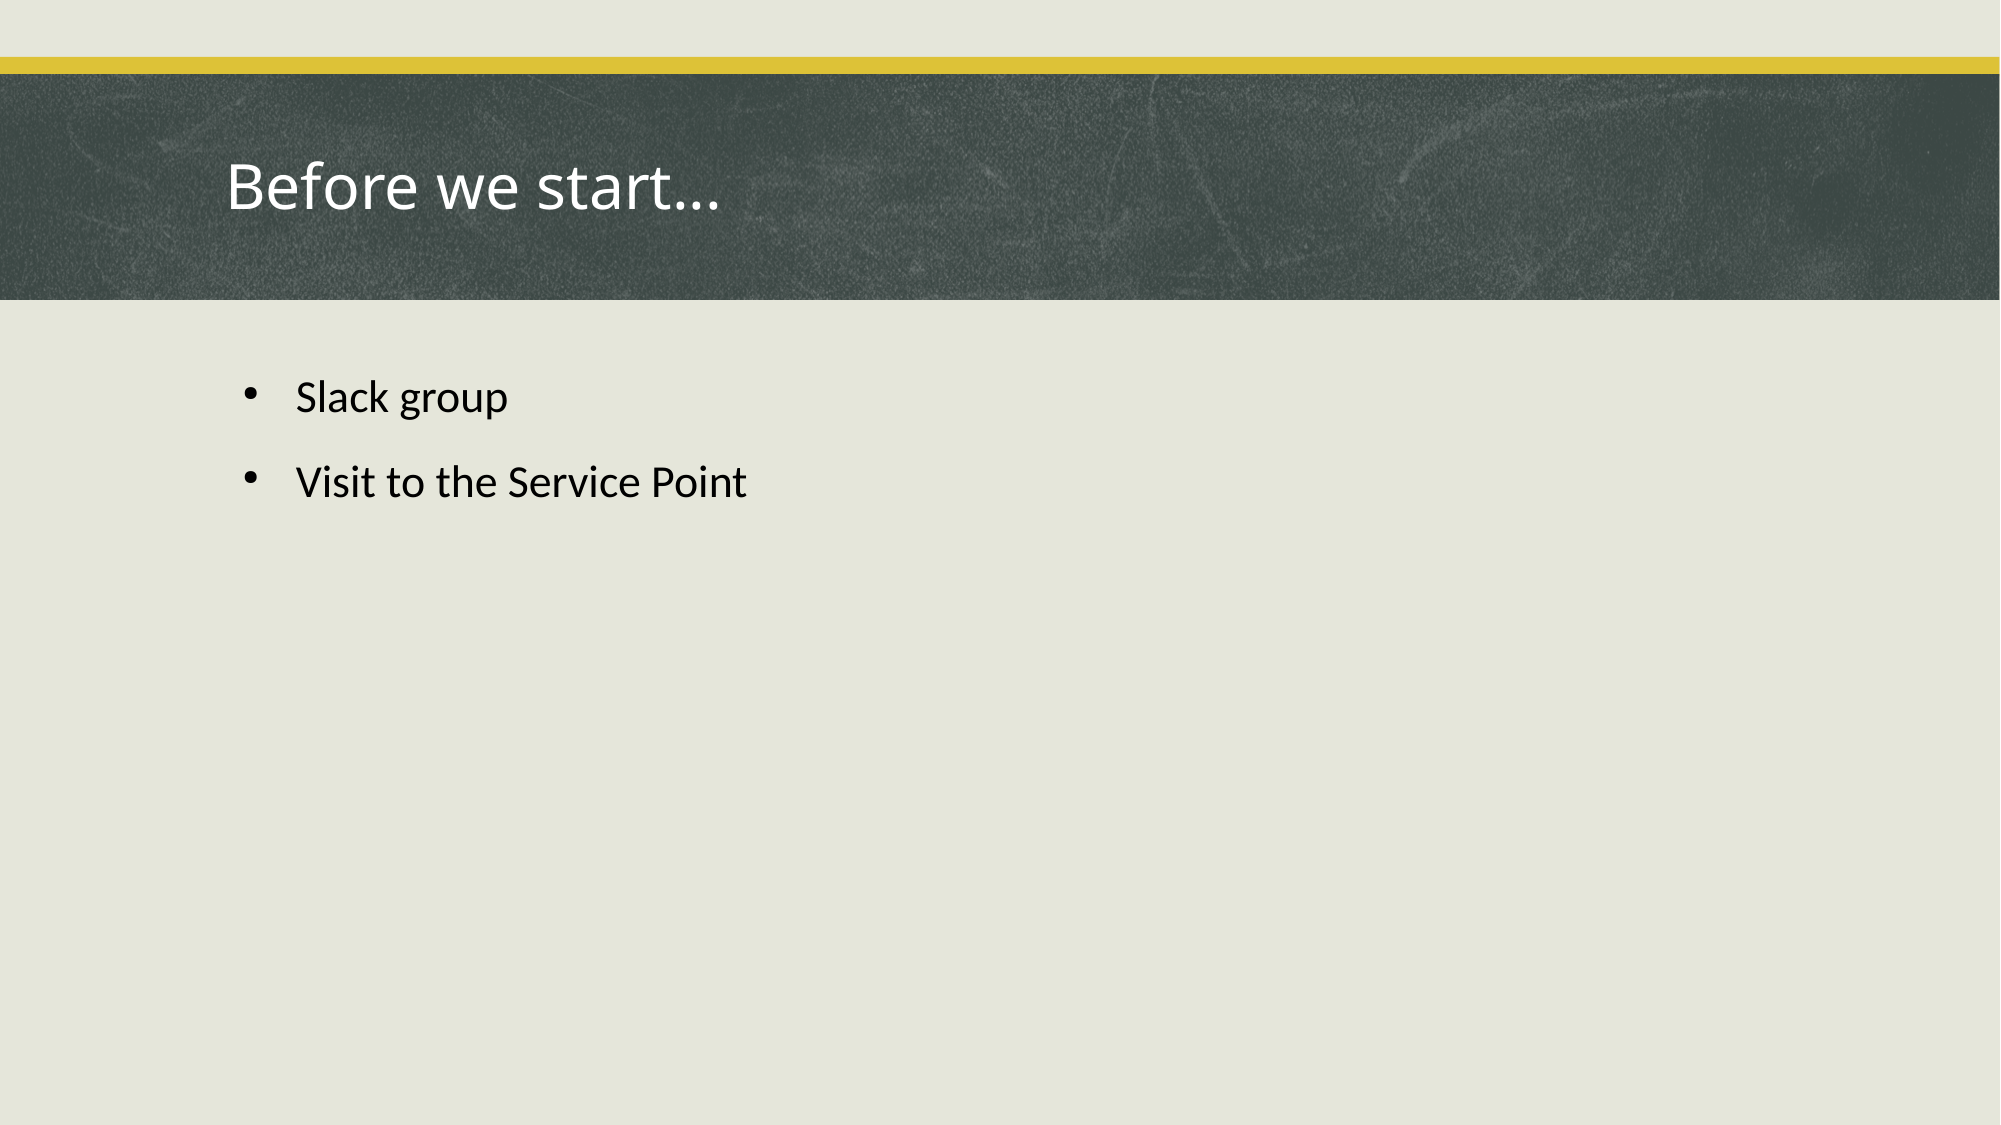

# Before we start...
Slack group
Visit to the Service Point